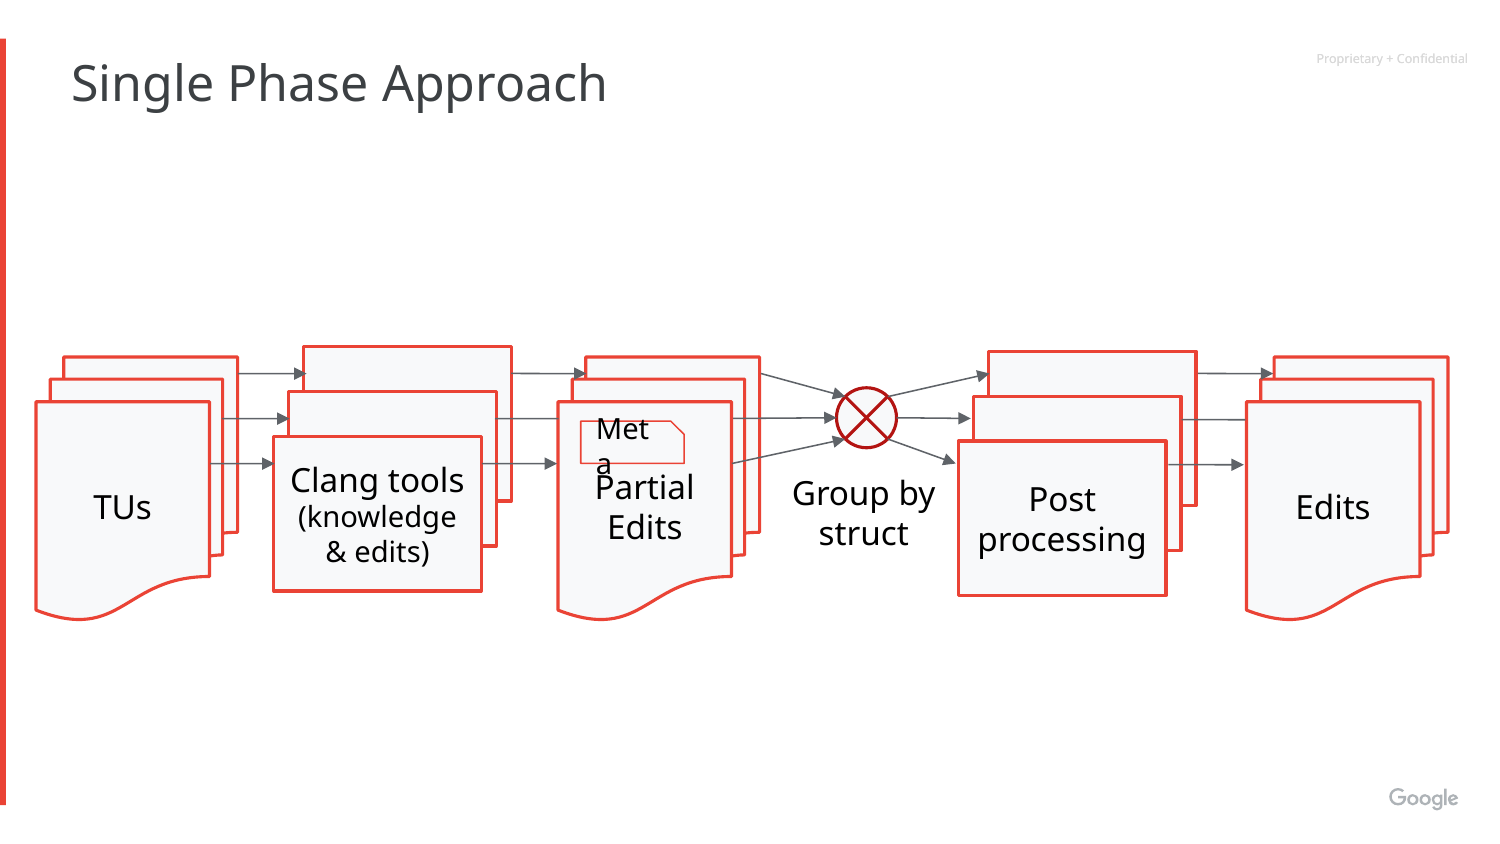

# Single Phase Approach
Clang tools
(knowledge & edits)
Post processing
TUs
Partial
Edits
Edits
Meta
Group by
struct